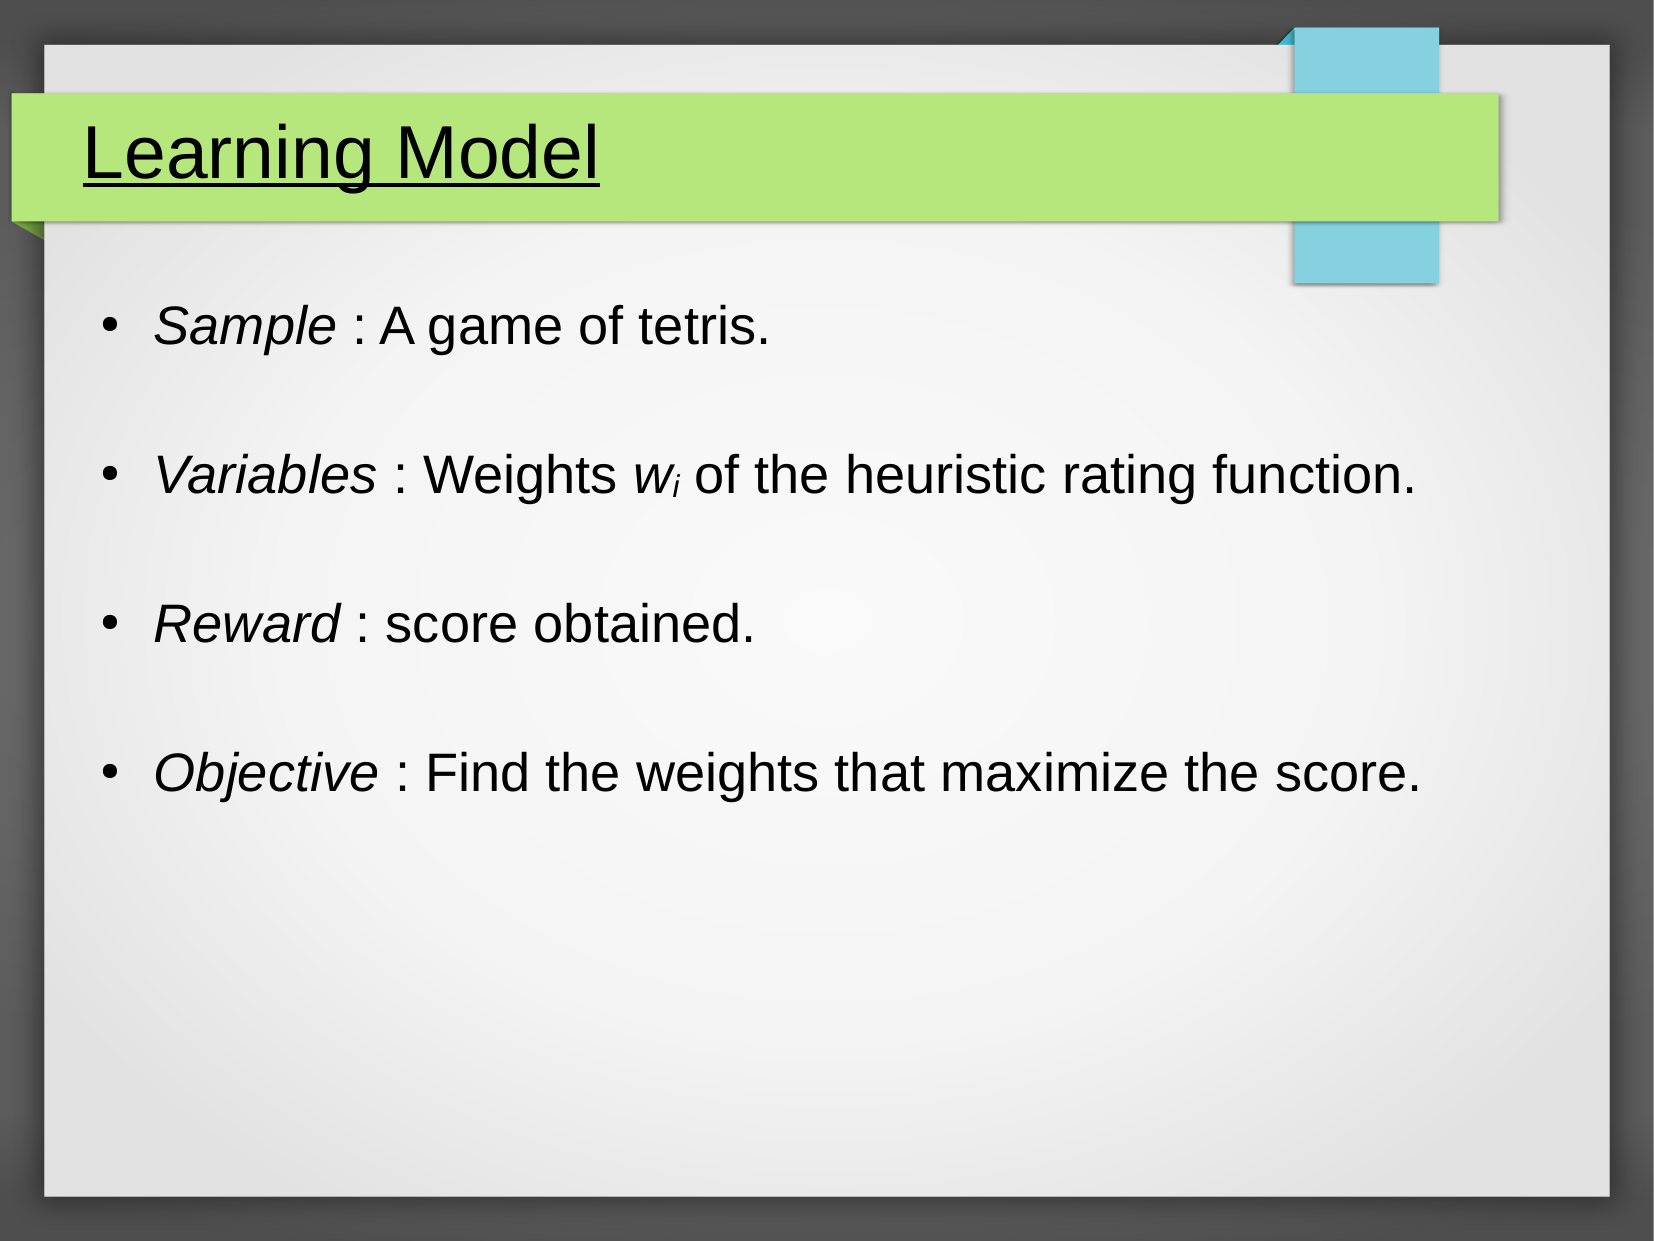

# Learning Model
Sample : A game of tetris.
Variables : Weights wi of the heuristic rating function.
Reward : score obtained.
Objective : Find the weights that maximize the score.